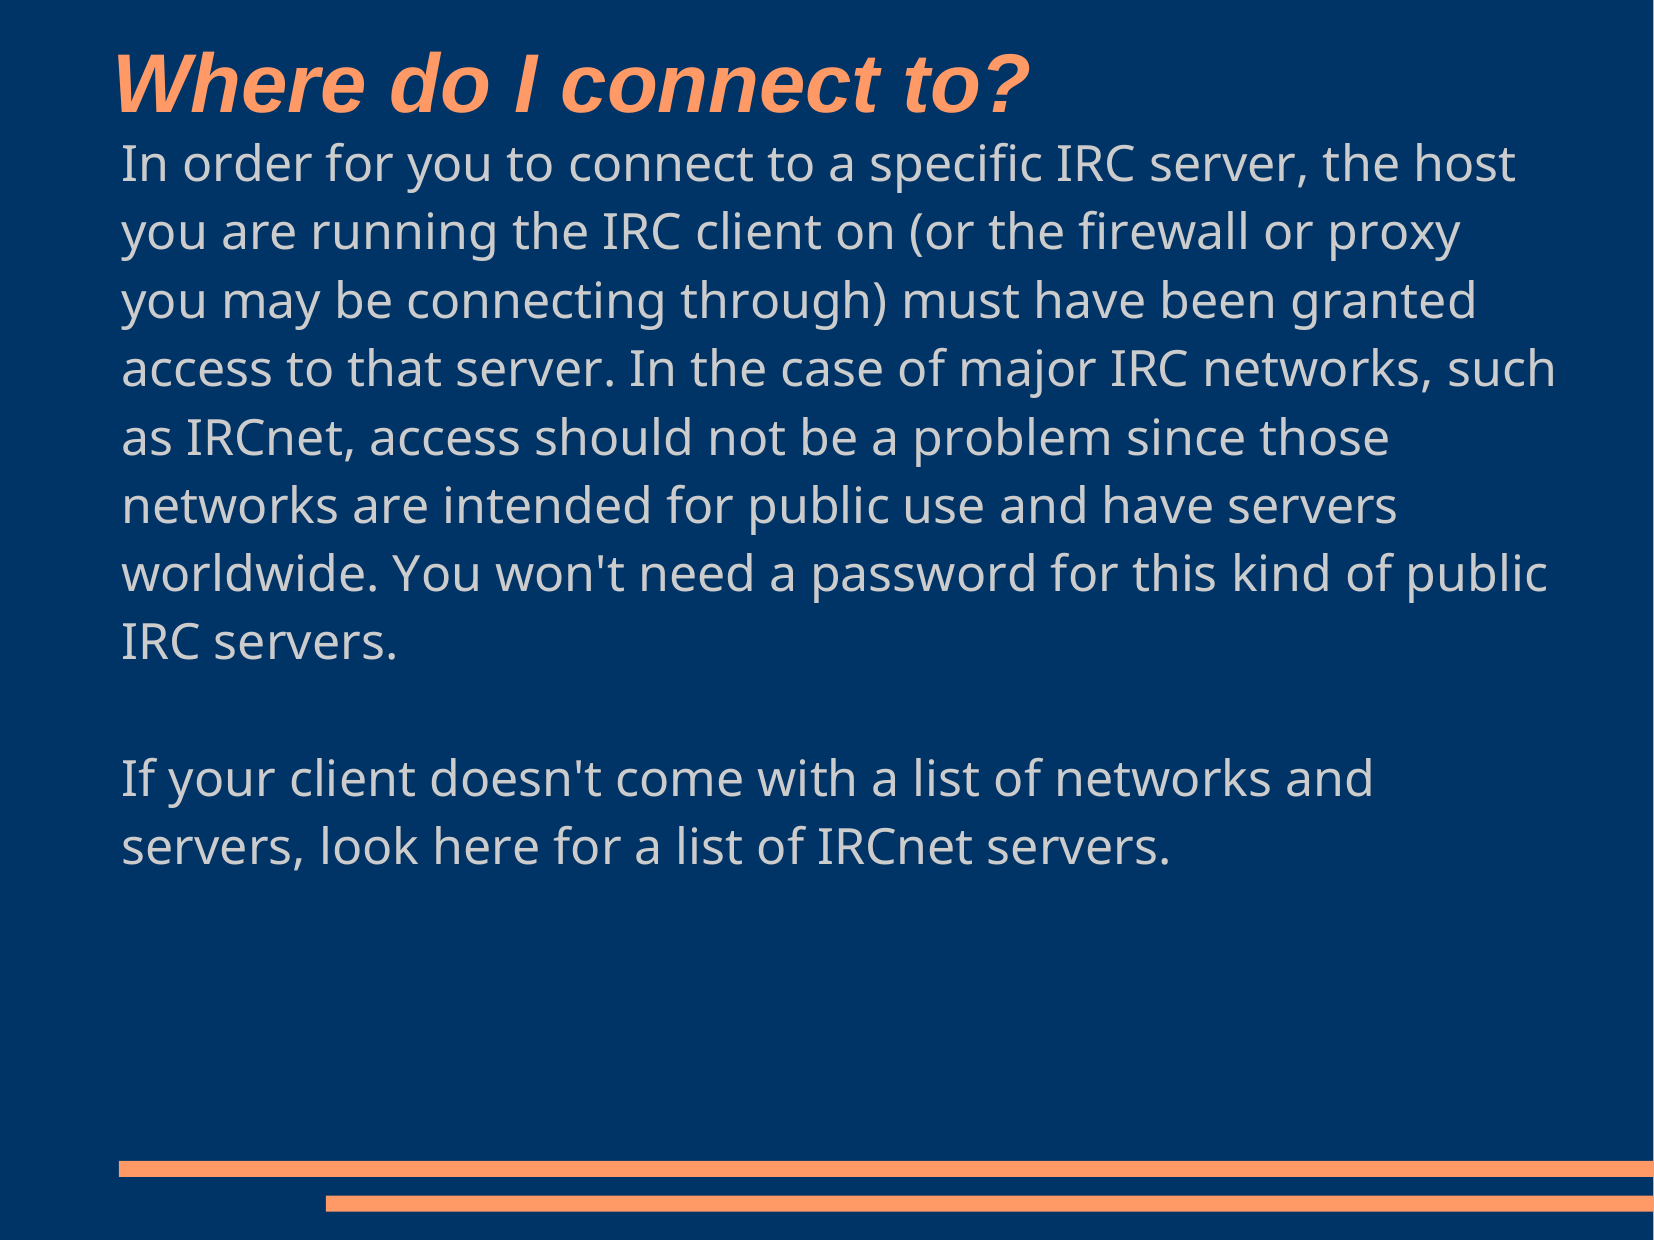

# Where do I connect to?
In order for you to connect to a specific IRC server, the host you are running the IRC client on (or the firewall or proxy you may be connecting through) must have been granted access to that server. In the case of major IRC networks, such as IRCnet, access should not be a problem since those networks are intended for public use and have servers worldwide. You won't need a password for this kind of public IRC servers.
If your client doesn't come with a list of networks and servers, look here for a list of IRCnet servers.